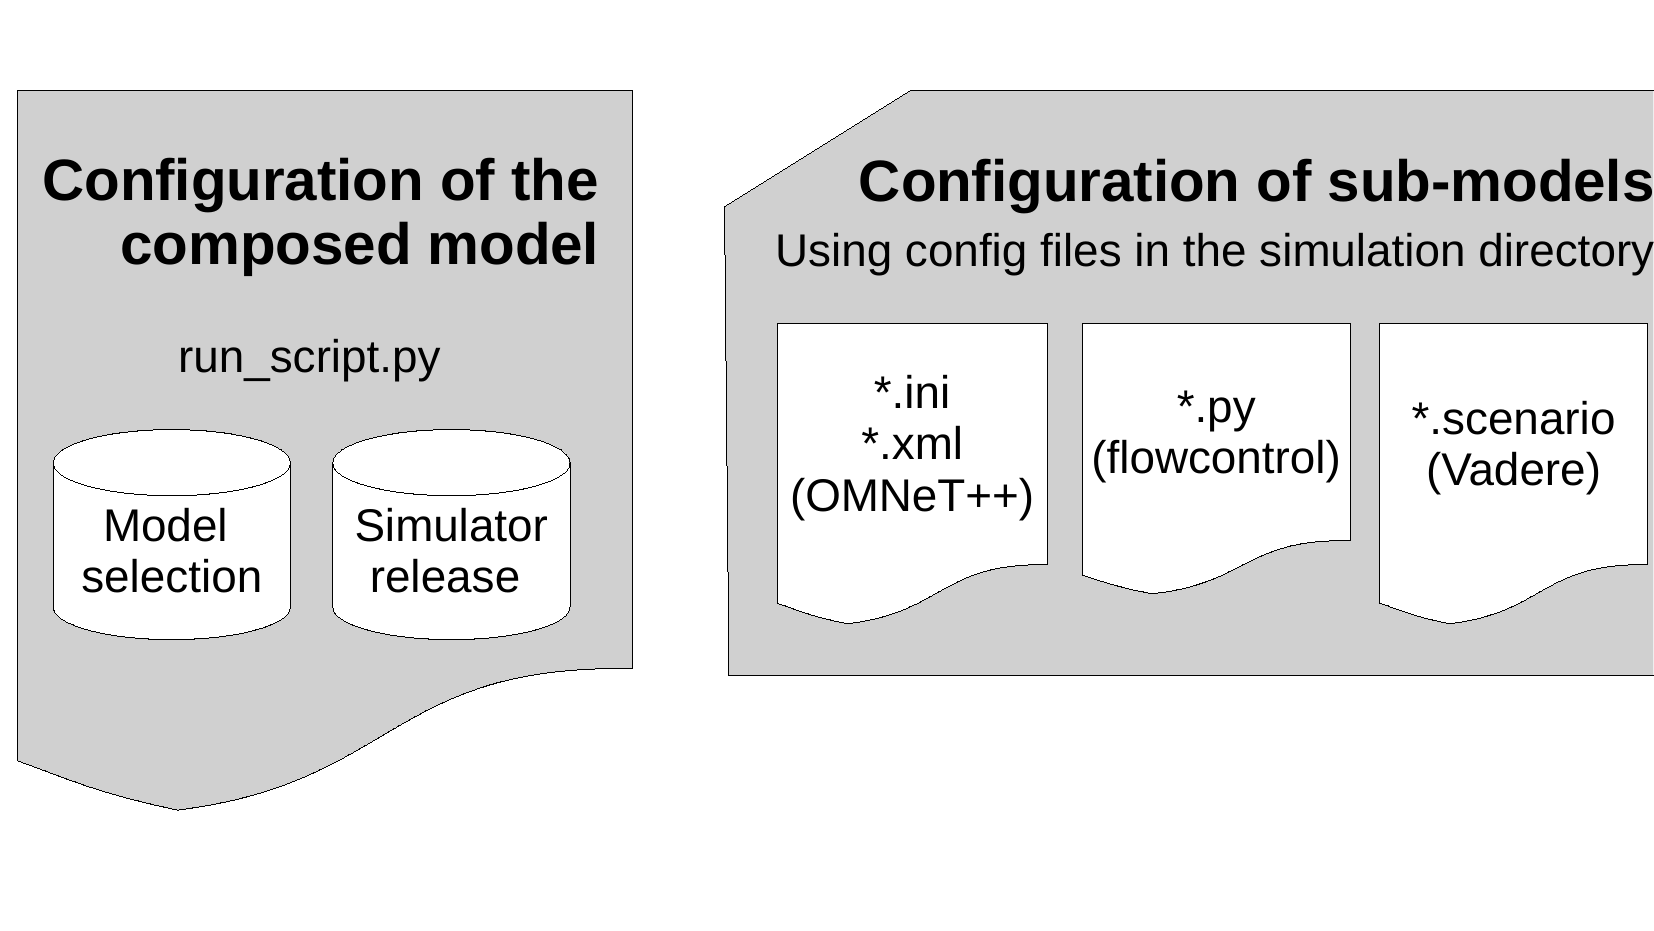

Configuration of the composed model
Configuration of sub-models
Using config files in the simulation directory
*.ini
*.xml
(OMNeT++)
*.py
(flowcontrol)
*.scenario
(Vadere)
run_script.py
Model
selection
Simulator
release